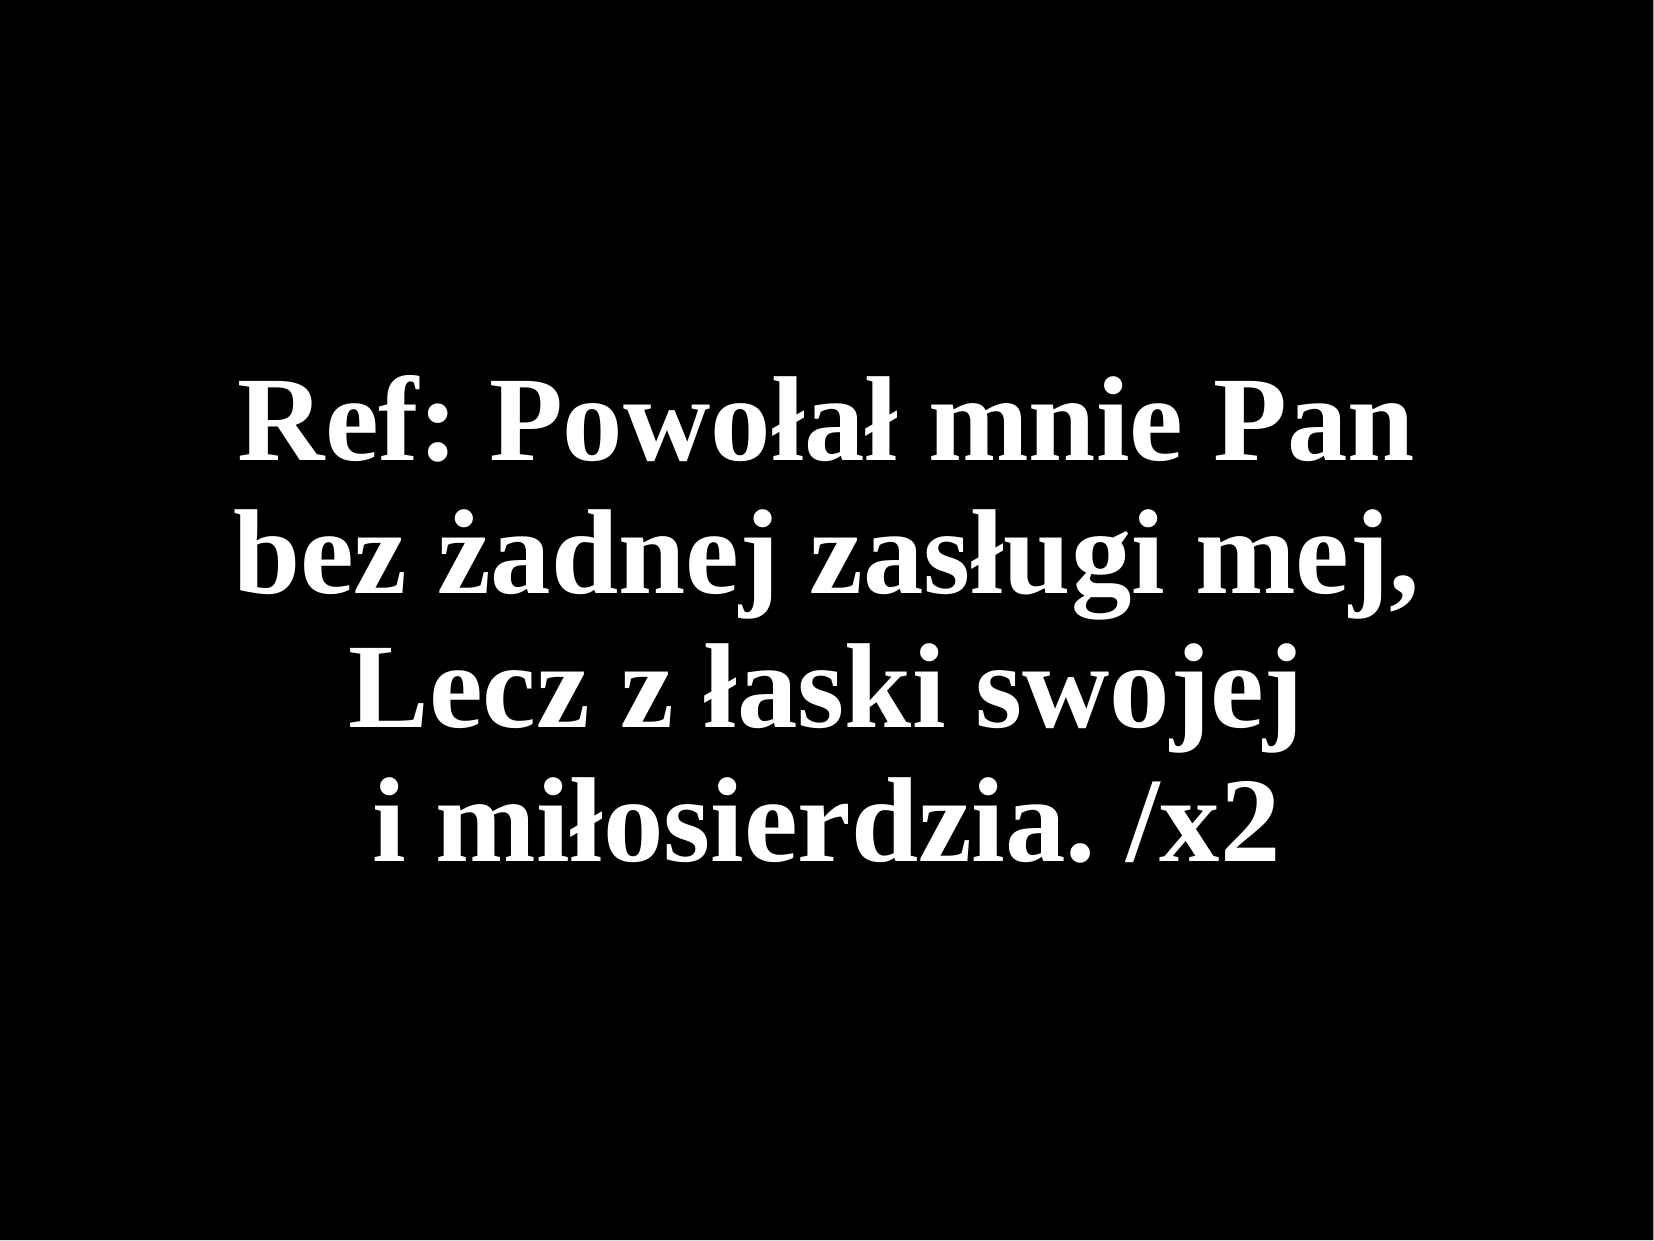

# Ref: Powołał mnie Pan bez żadnej zasługi mej, Lecz z łaski swojej i miłosierdzia. /x2